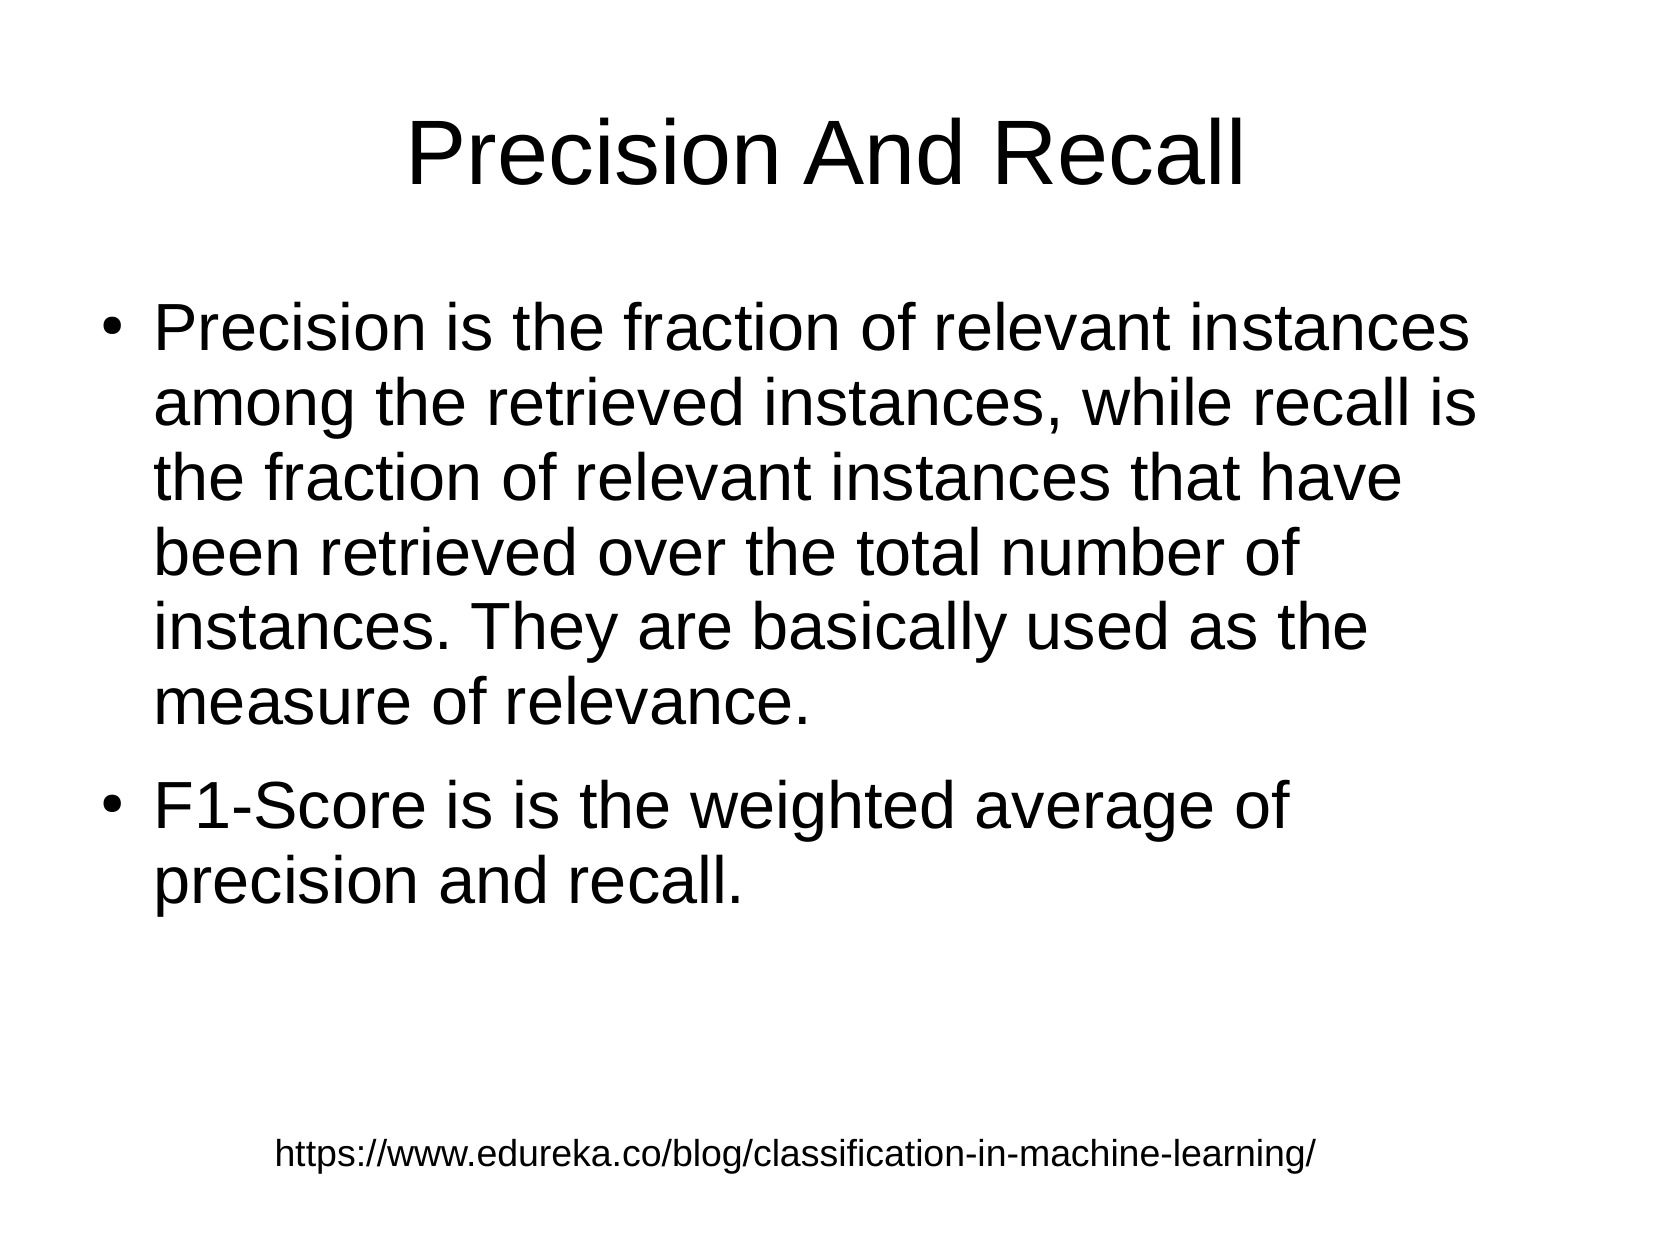

# Precision And Recall
Precision is the fraction of relevant instances among the retrieved instances, while recall is the fraction of relevant instances that have been retrieved over the total number of instances. They are basically used as the measure of relevance.
F1-Score is is the weighted average of precision and recall.
https://www.edureka.co/blog/classification-in-machine-learning/